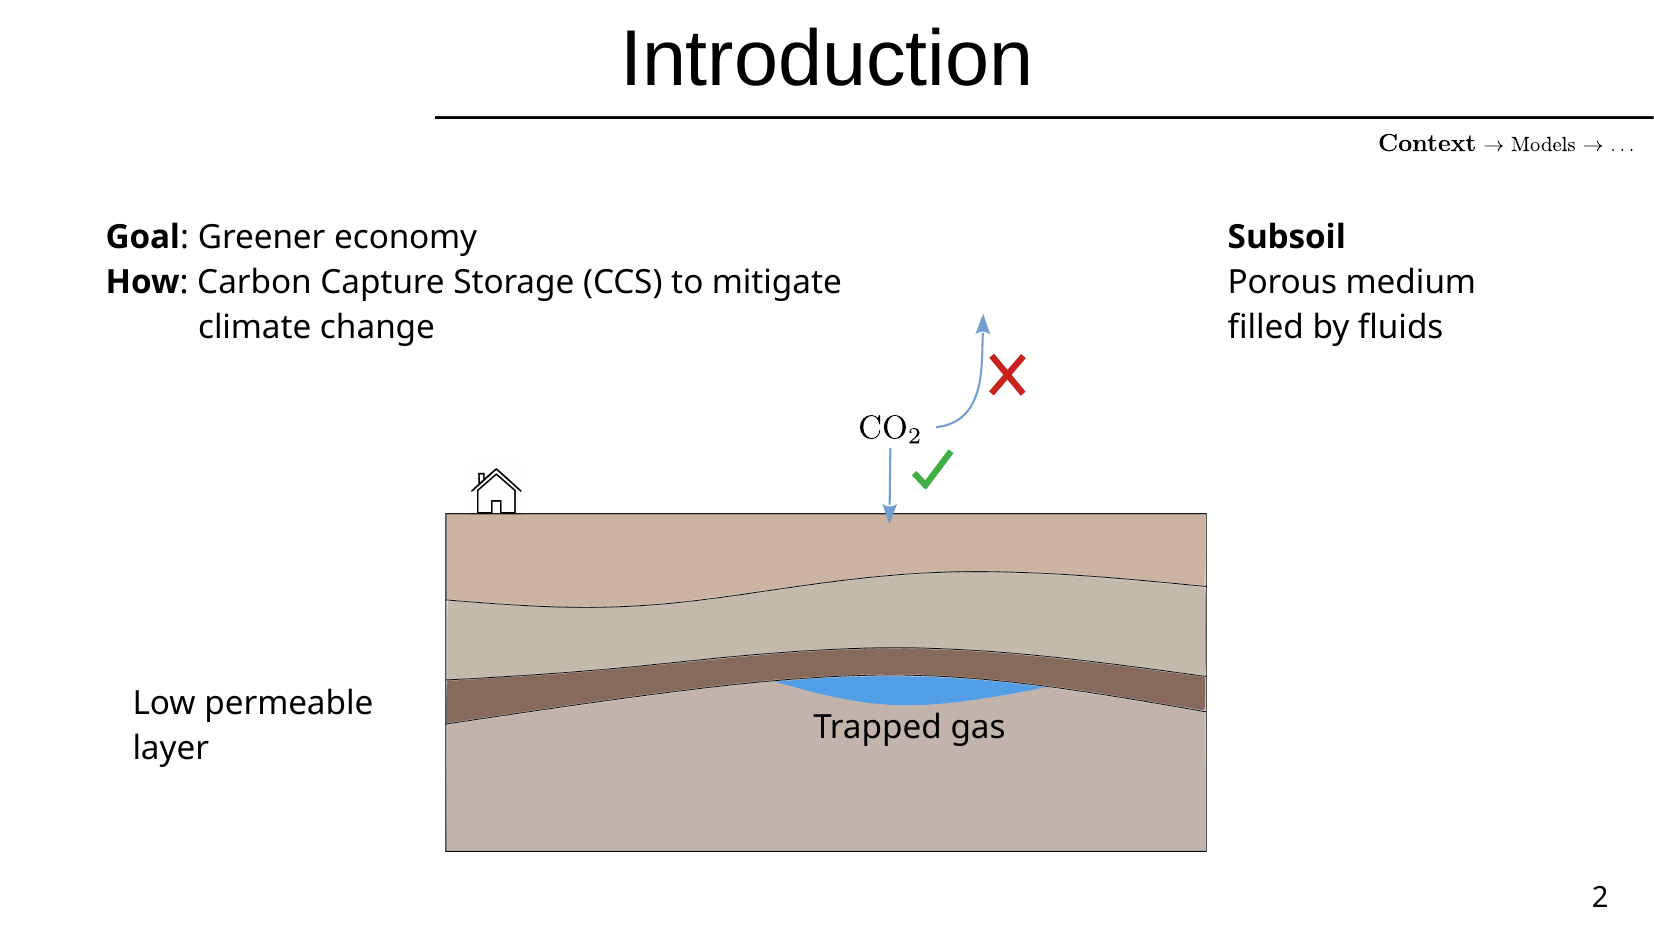

# Introduction
Goal: Greener economy
How: Carbon Capture Storage (CCS) to mitigate 	 climate change
Subsoil
Porous medium filled by fluids
Low permeable layer
Trapped gas